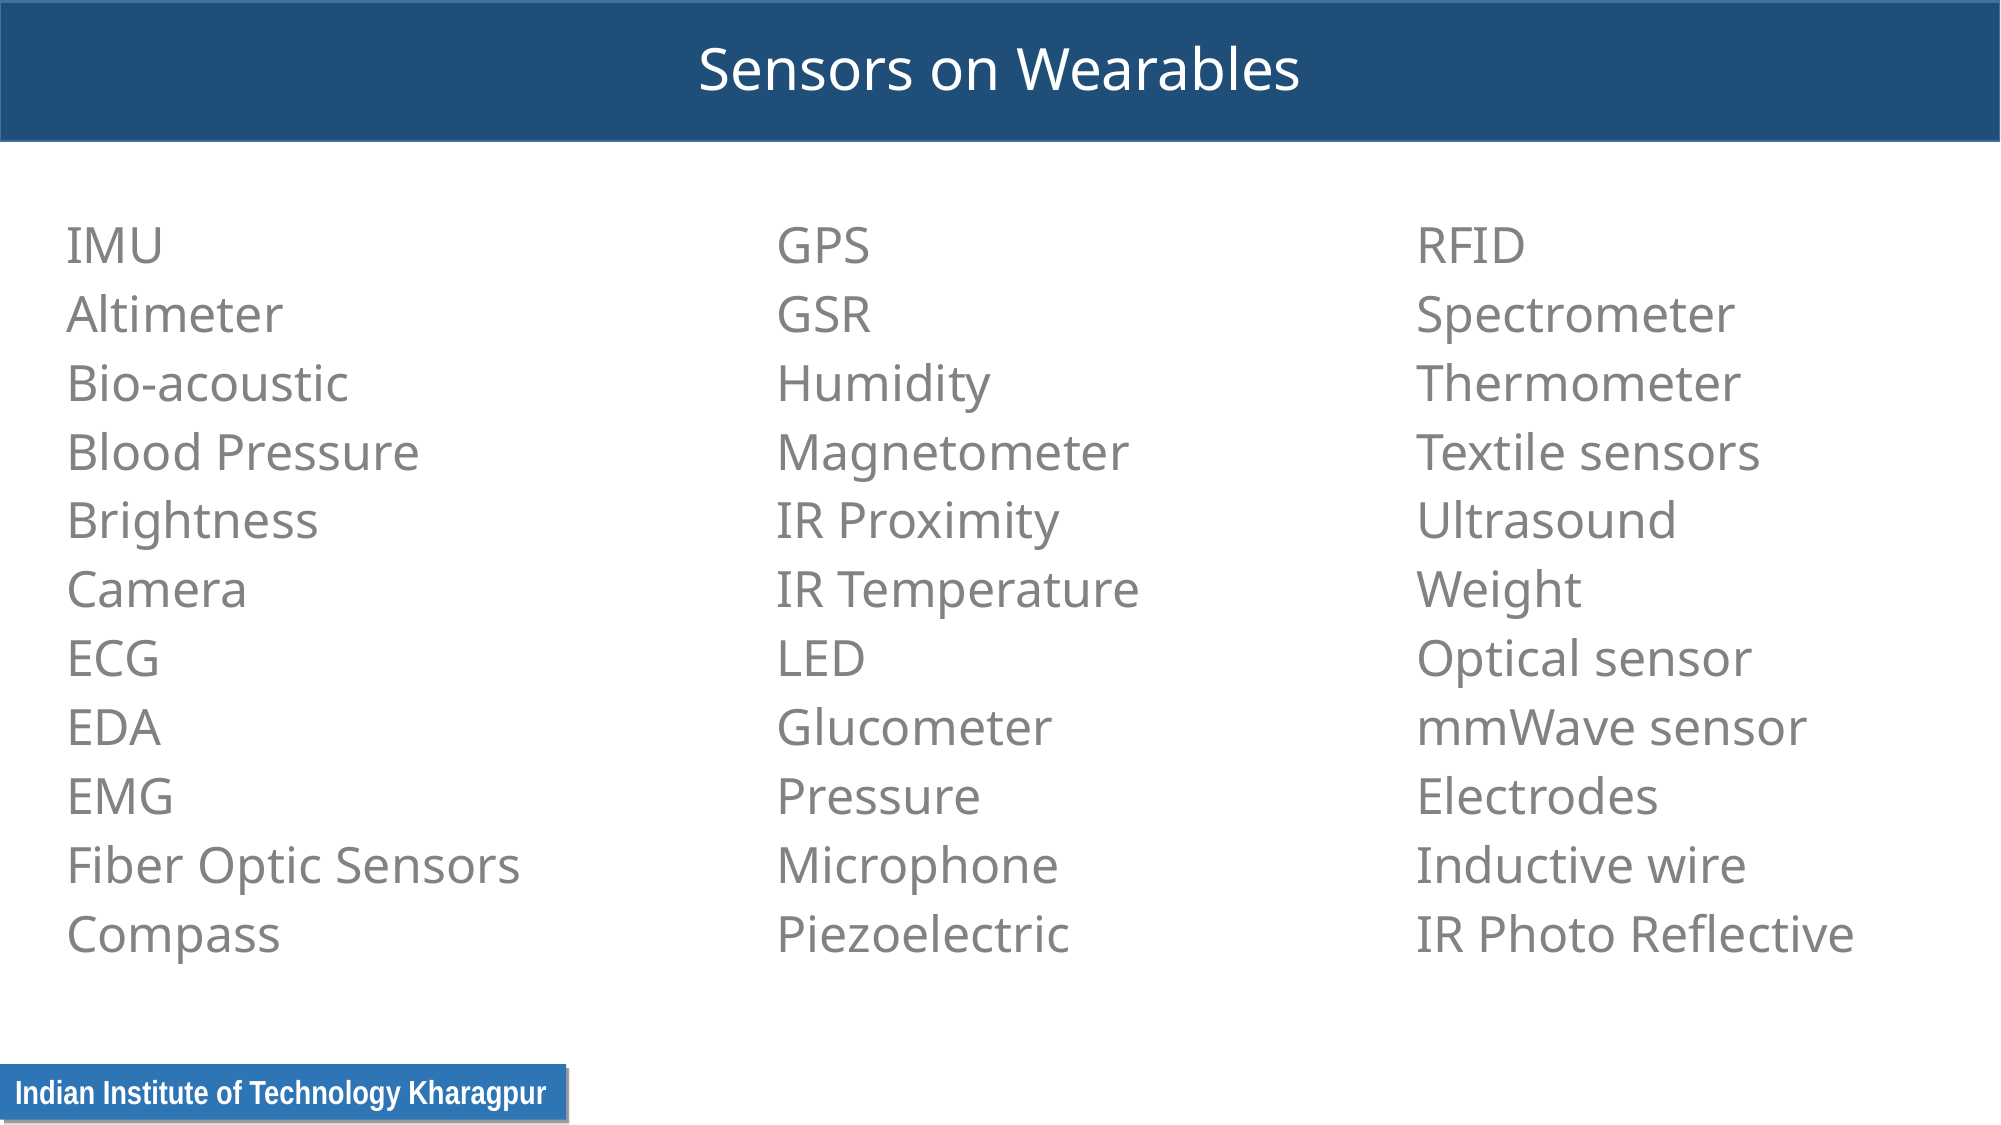

# Sensors on Wearables
IMU
Altimeter
Bio-acoustic
Blood Pressure
Brightness
Camera
ECG
EDA
EMG
Fiber Optic Sensors
Compass
GPS
GSR
Humidity
Magnetometer
IR Proximity
IR Temperature
LED
Glucometer
Pressure
Microphone
Piezoelectric
RFID
Spectrometer
Thermometer
Textile sensors
Ultrasound
Weight
Optical sensor
mmWave sensor
Electrodes
Inductive wire
IR Photo Reflective